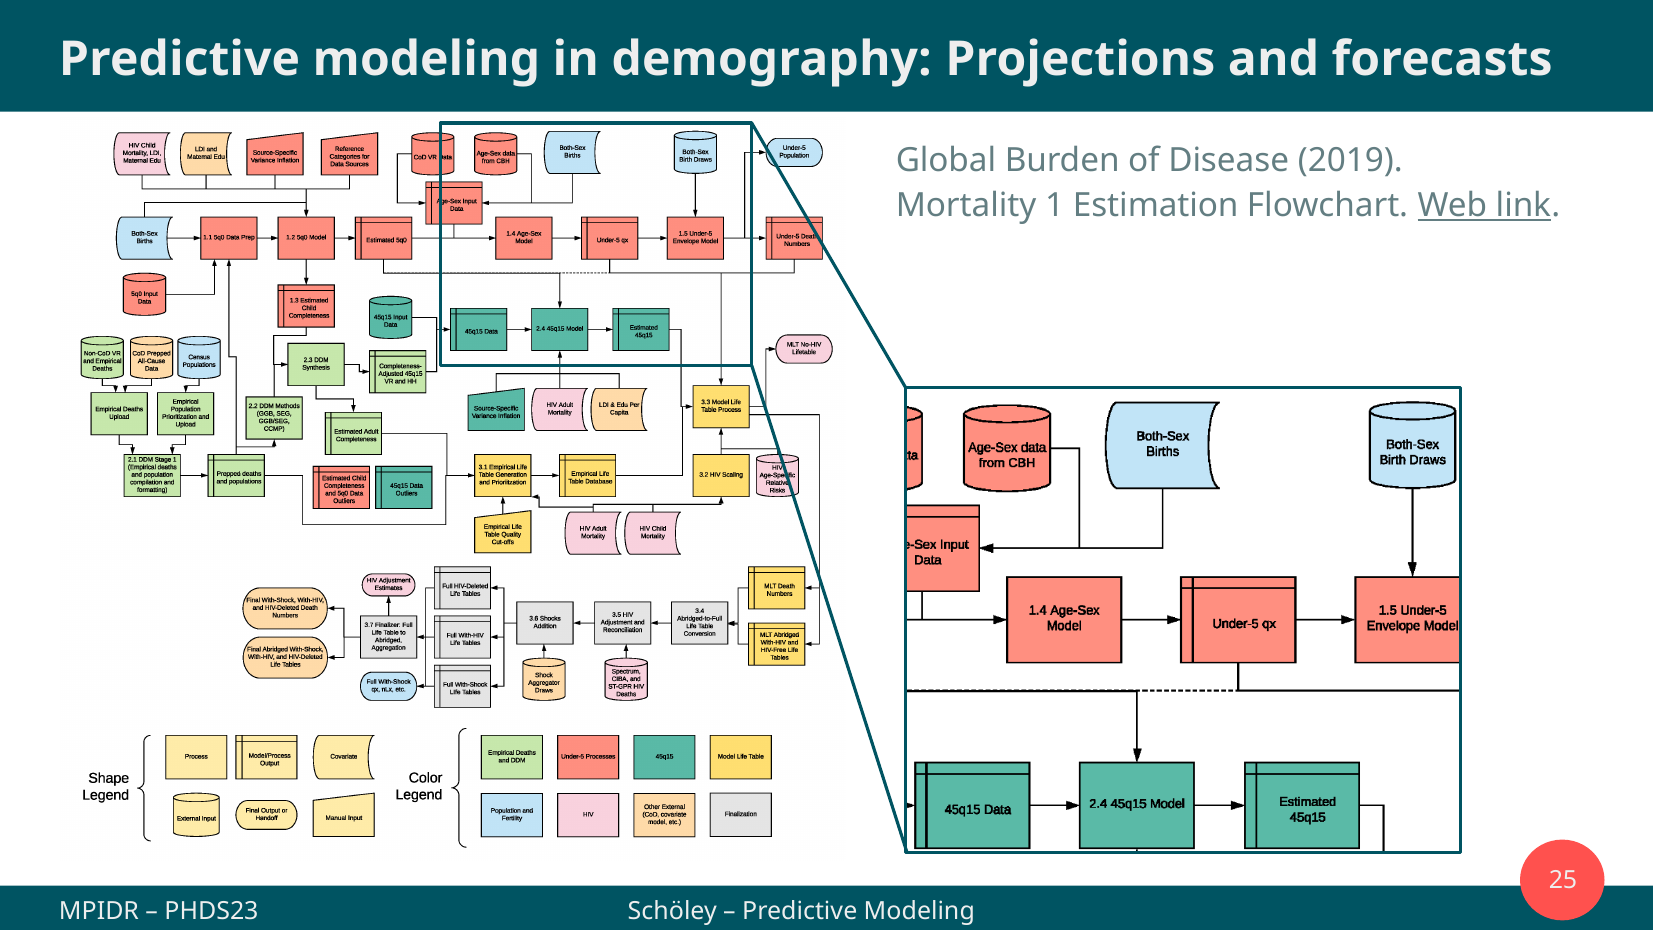

# Predictive modeling in demography: Projections and forecasts
Global Burden of Disease (2019).
Mortality 1 Estimation Flowchart. Web link.
25
MPIDR – PHDS23
Schöley – Predictive Modeling